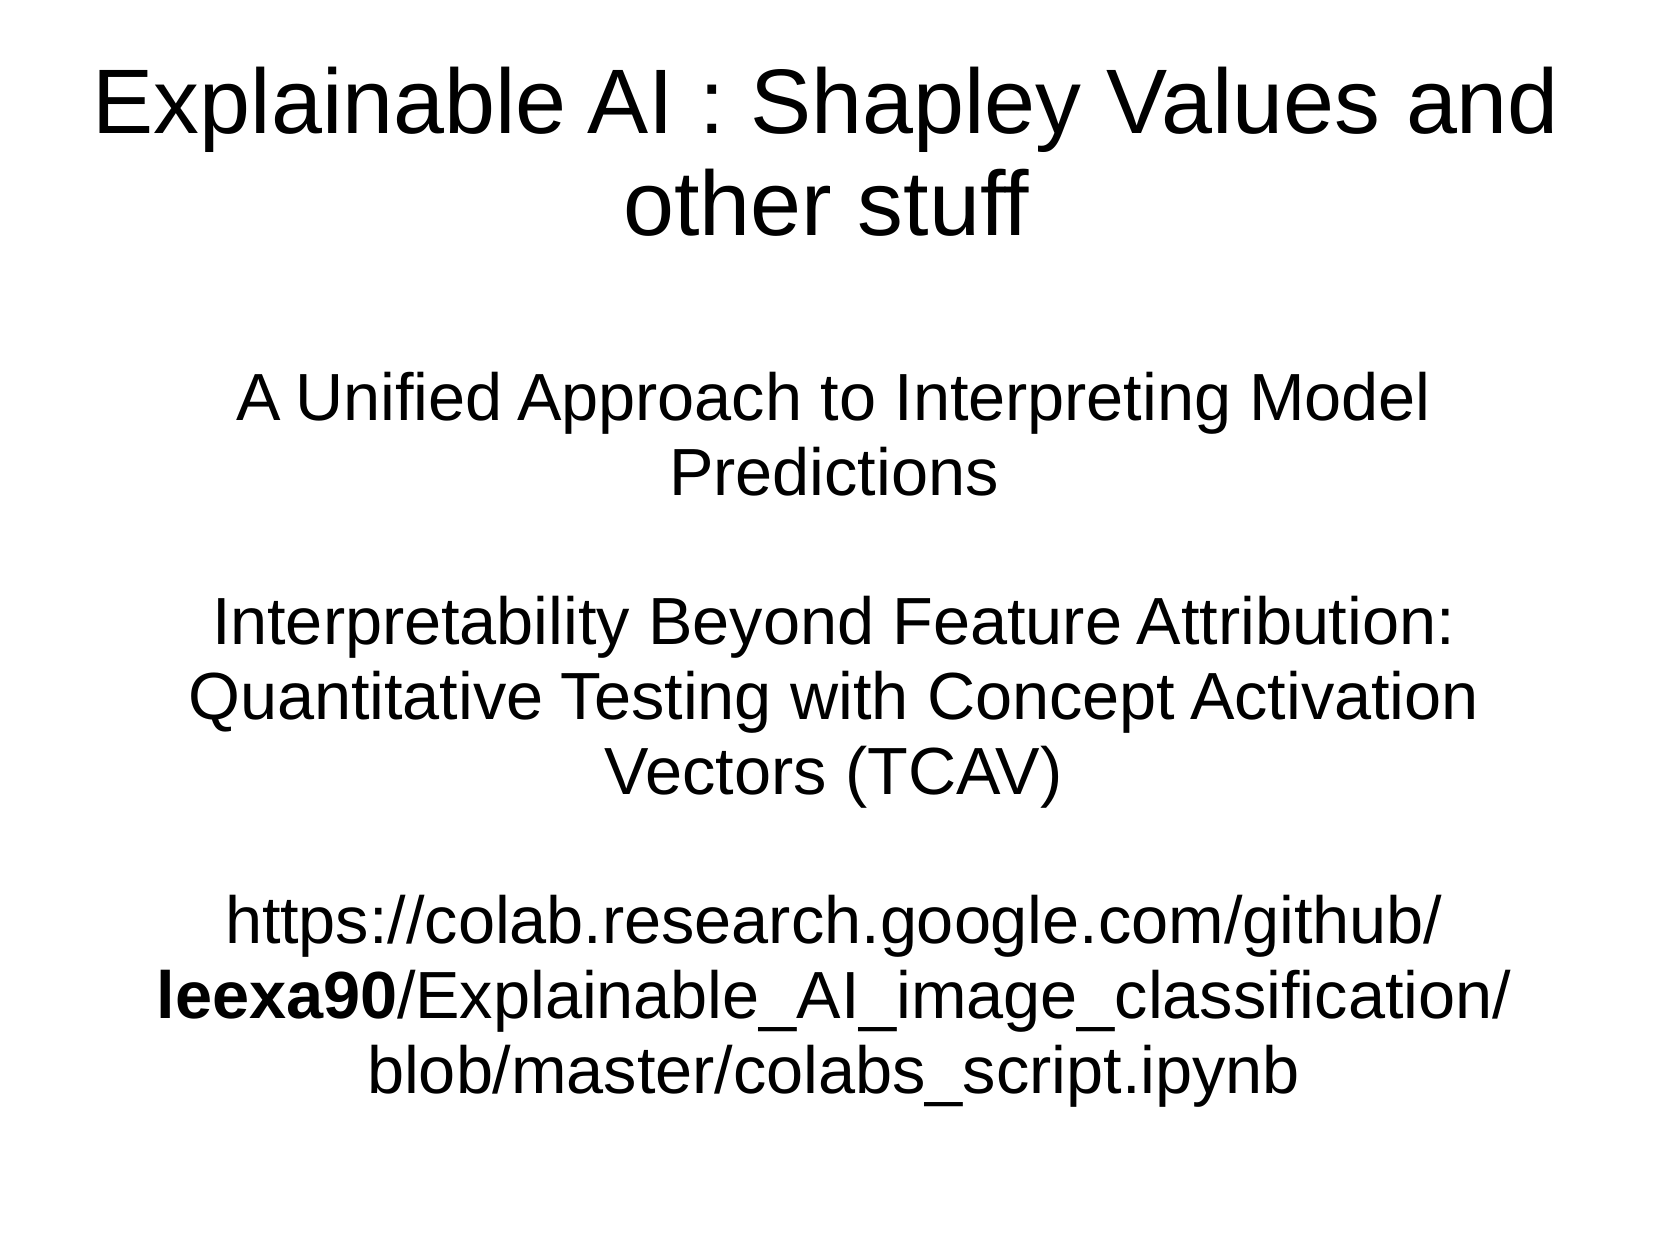

# Explainable AI : Shapley Values and other stuff
A Unified Approach to Interpreting Model Predictions
Interpretability Beyond Feature Attribution:
Quantitative Testing with Concept Activation Vectors (TCAV)
https://colab.research.google.com/github/leexa90/Explainable_AI_image_classification/blob/master/colabs_script.ipynb